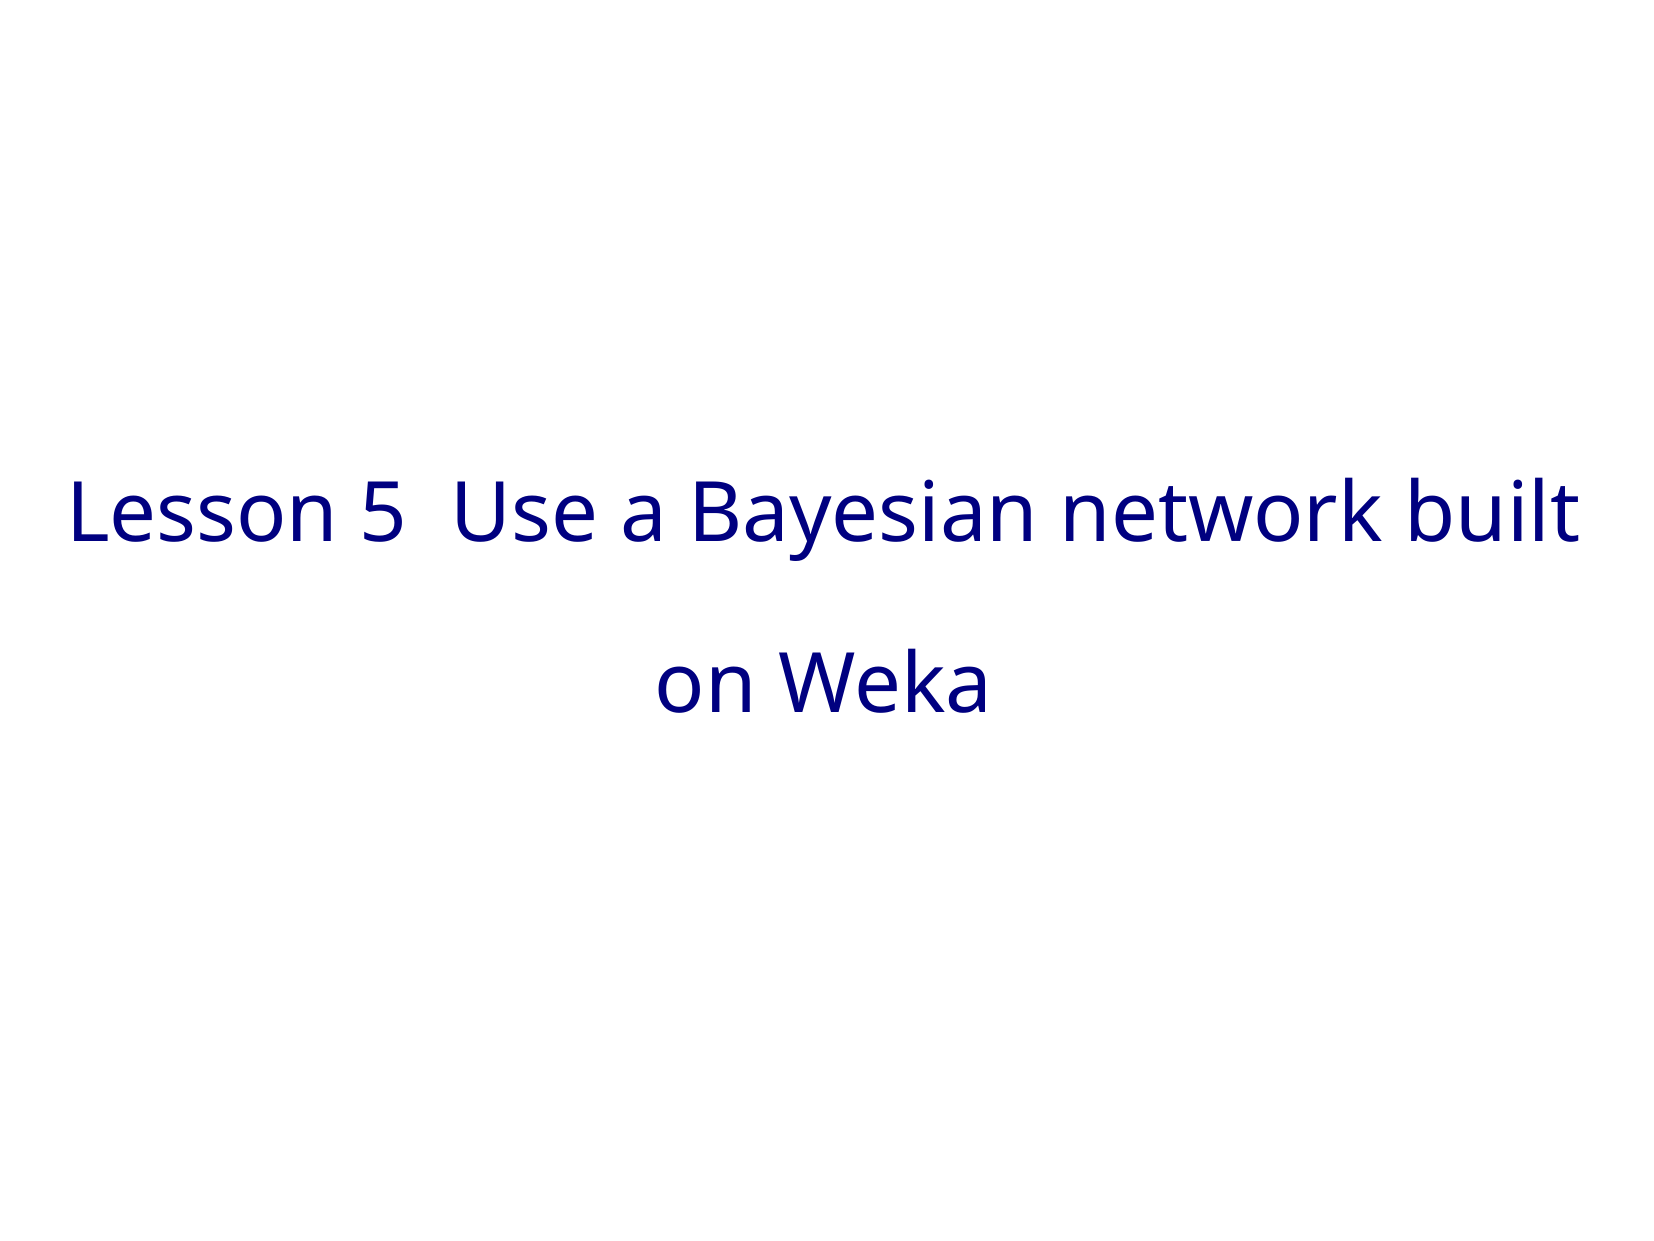

# Lesson 5 Use a Bayesian network built on Weka